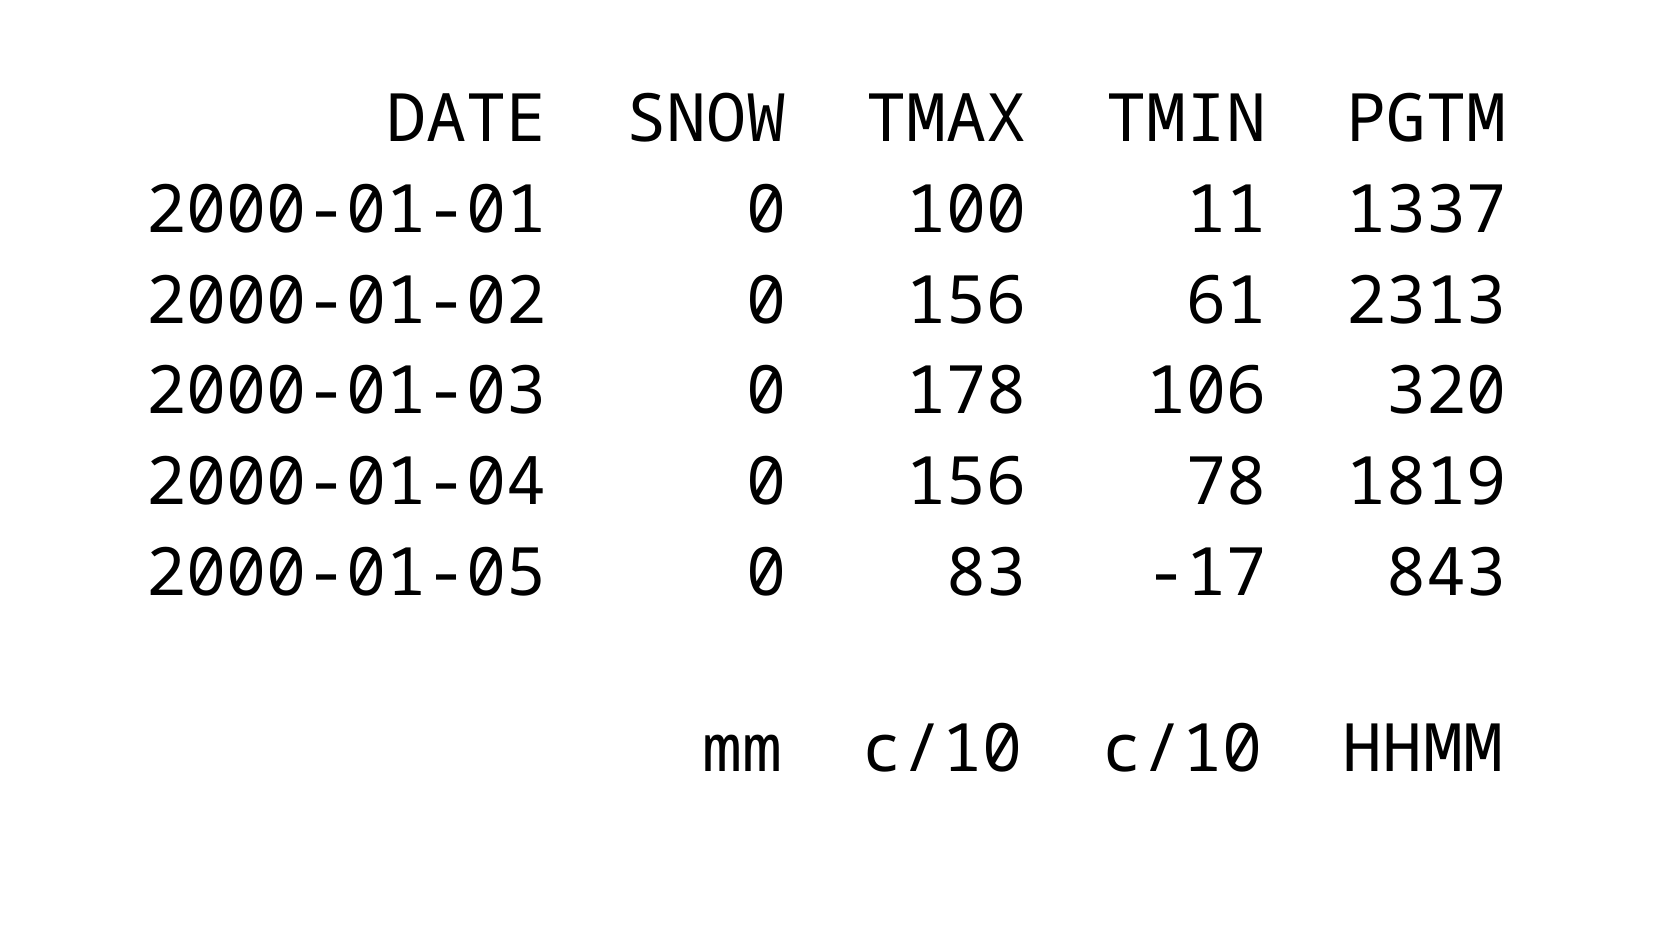

# DATE SNOW TMAX TMIN PGTM 2000-01-01 0 100 11 1337 2000-01-02 0 156 61 2313 2000-01-03 0 178 106 320 2000-01-04 0 156 78 1819 2000-01-05 0 83 -17 843
 mm c/10 c/10 HHMM